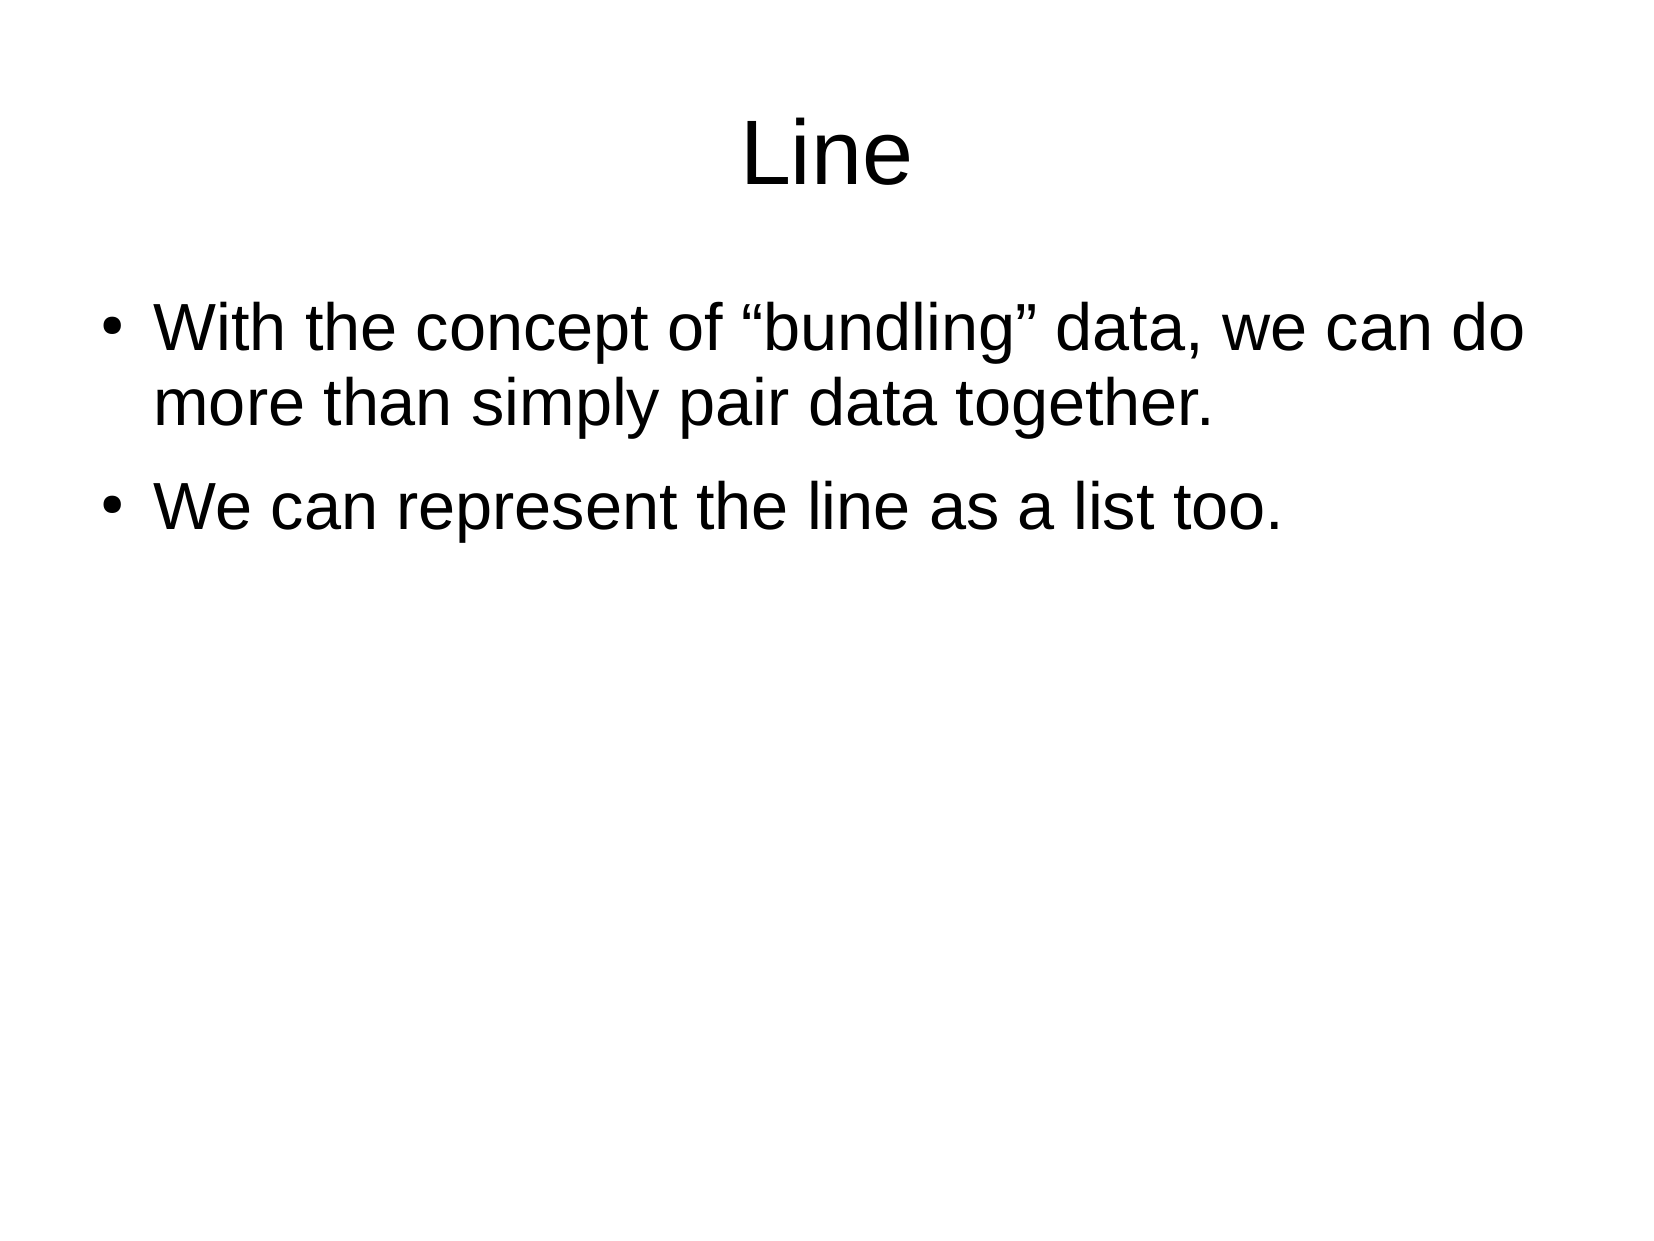

# Line
With the concept of “bundling” data, we can do more than simply pair data together.
We can represent the line as a list too.